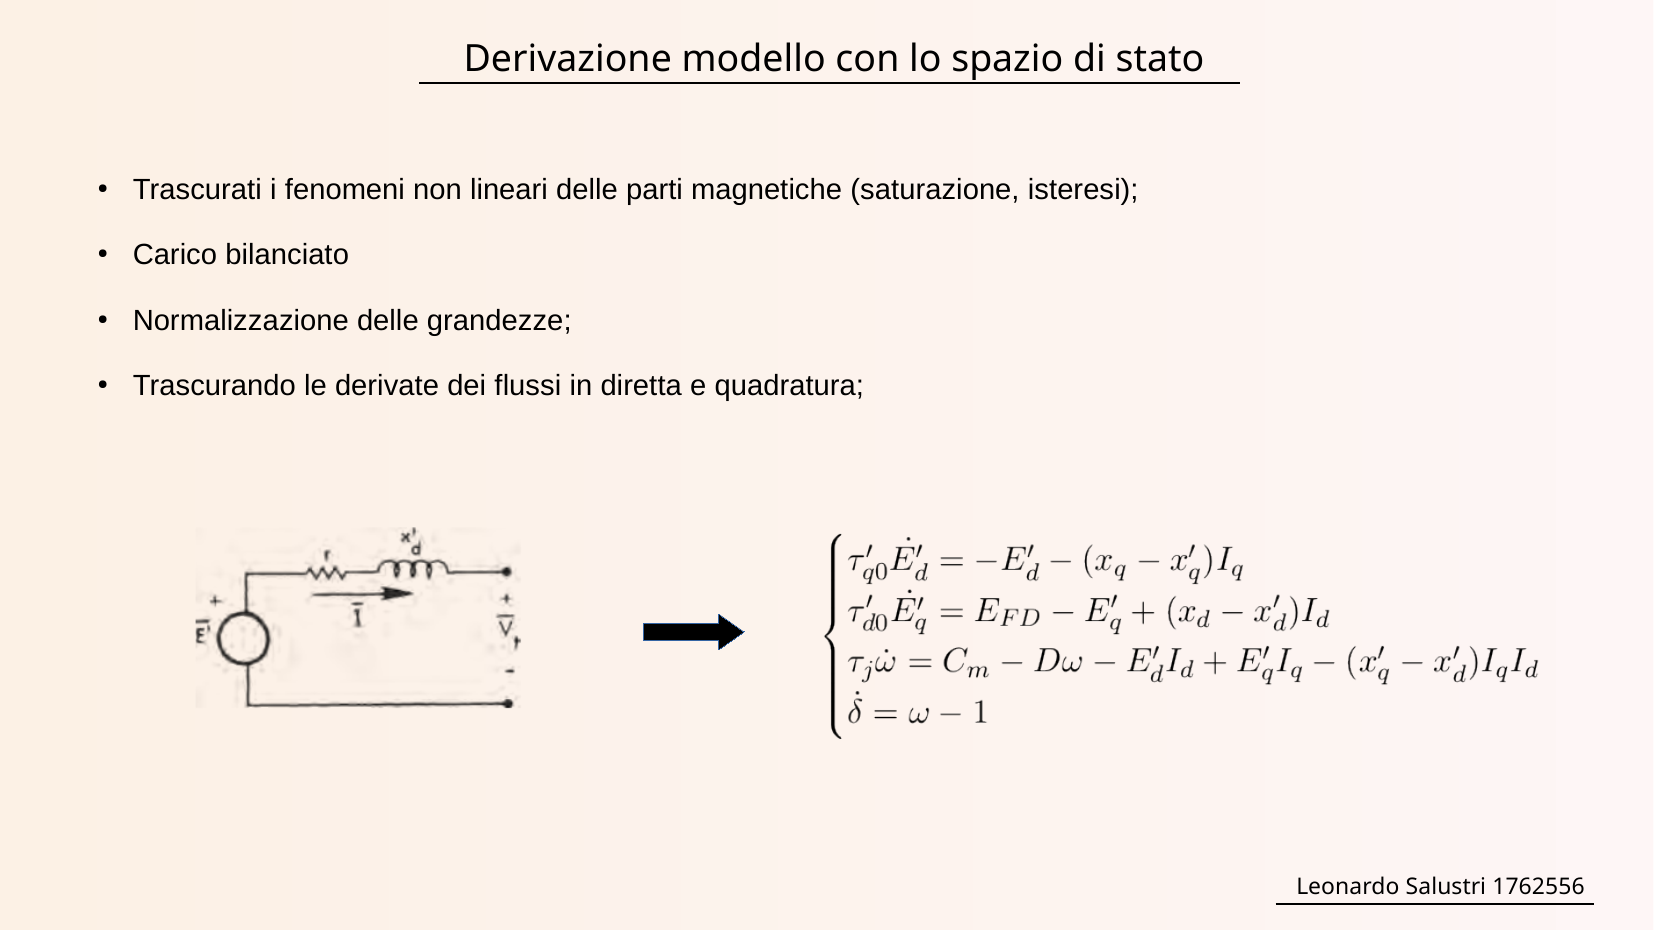

Derivazione modello con lo spazio di stato
Trascurati i fenomeni non lineari delle parti magnetiche (saturazione, isteresi);
Carico bilanciato
Normalizzazione delle grandezze;
Trascurando le derivate dei flussi in diretta e quadratura;
Leonardo Salustri 1762556